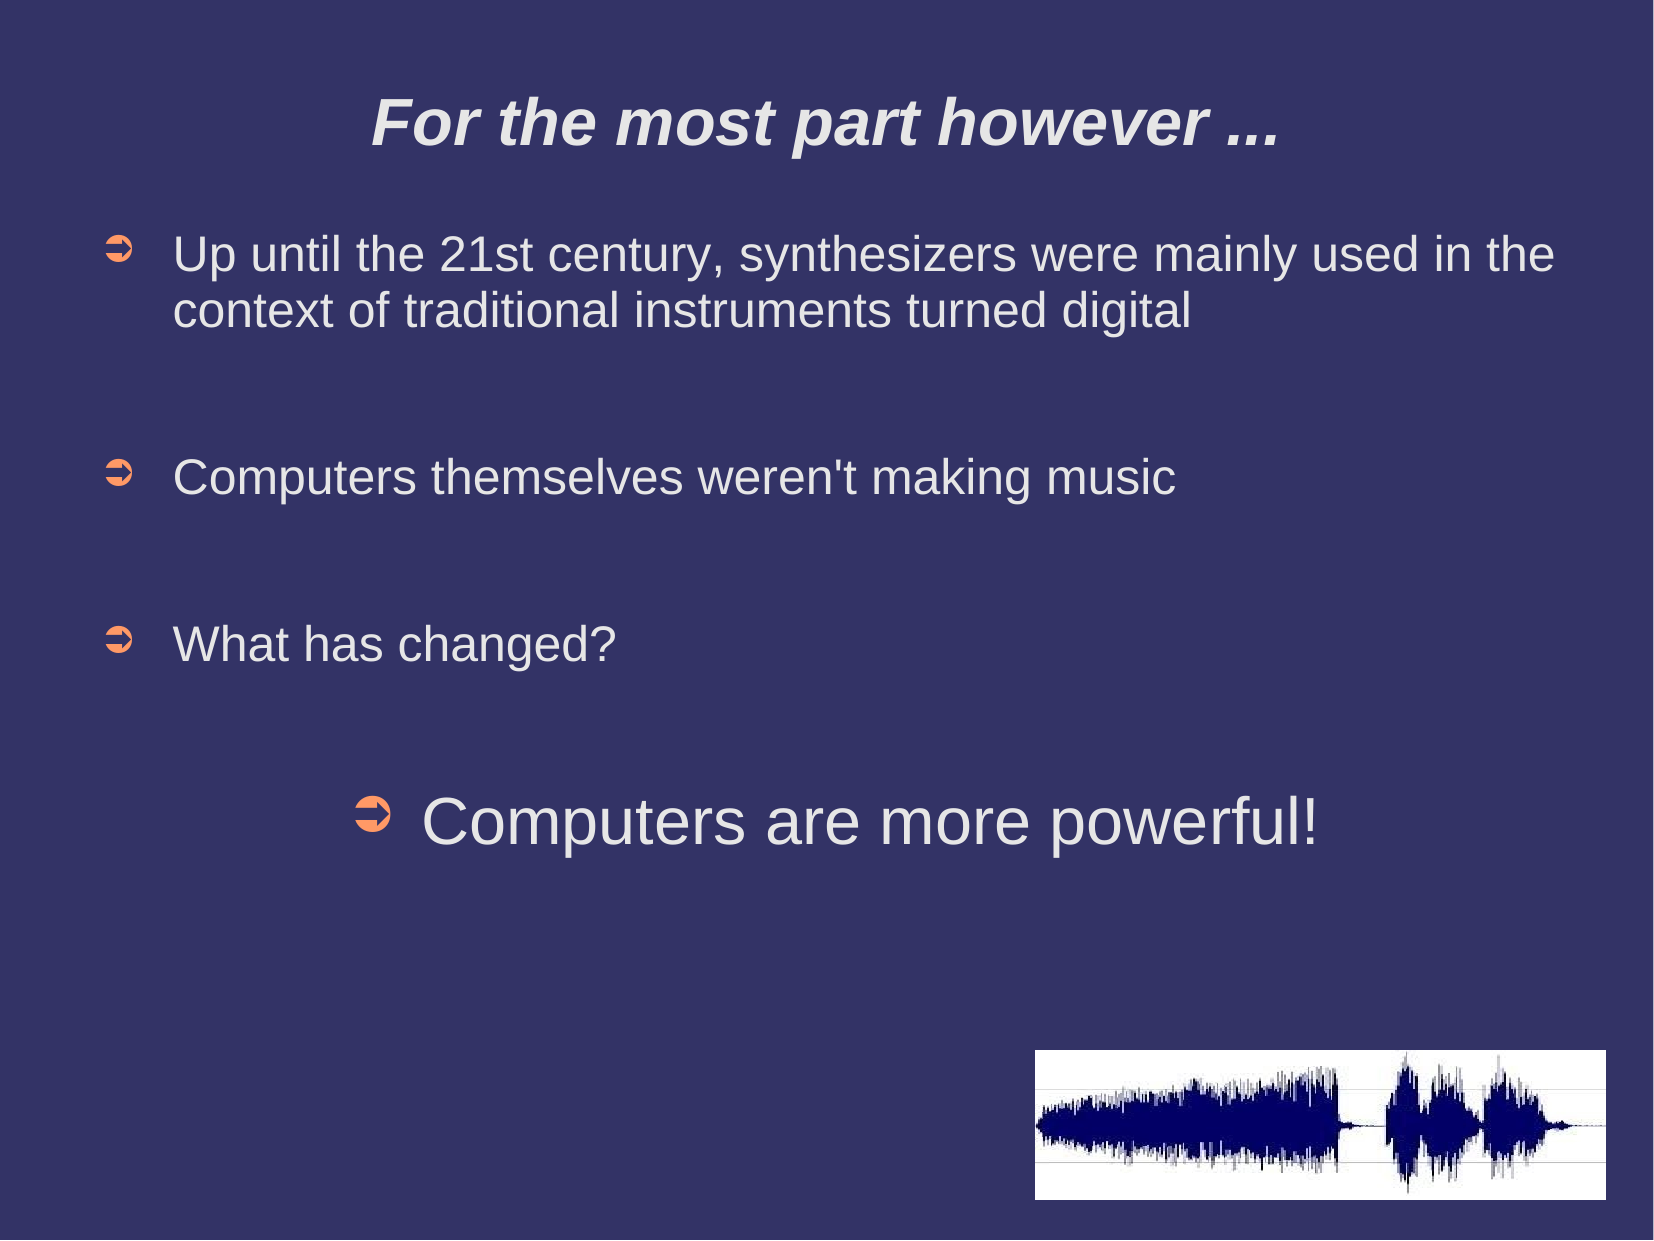

# For the most part however ...
Up until the 21st century, synthesizers were mainly used in the context of traditional instruments turned digital
Computers themselves weren't making music
What has changed?
Computers are more powerful!